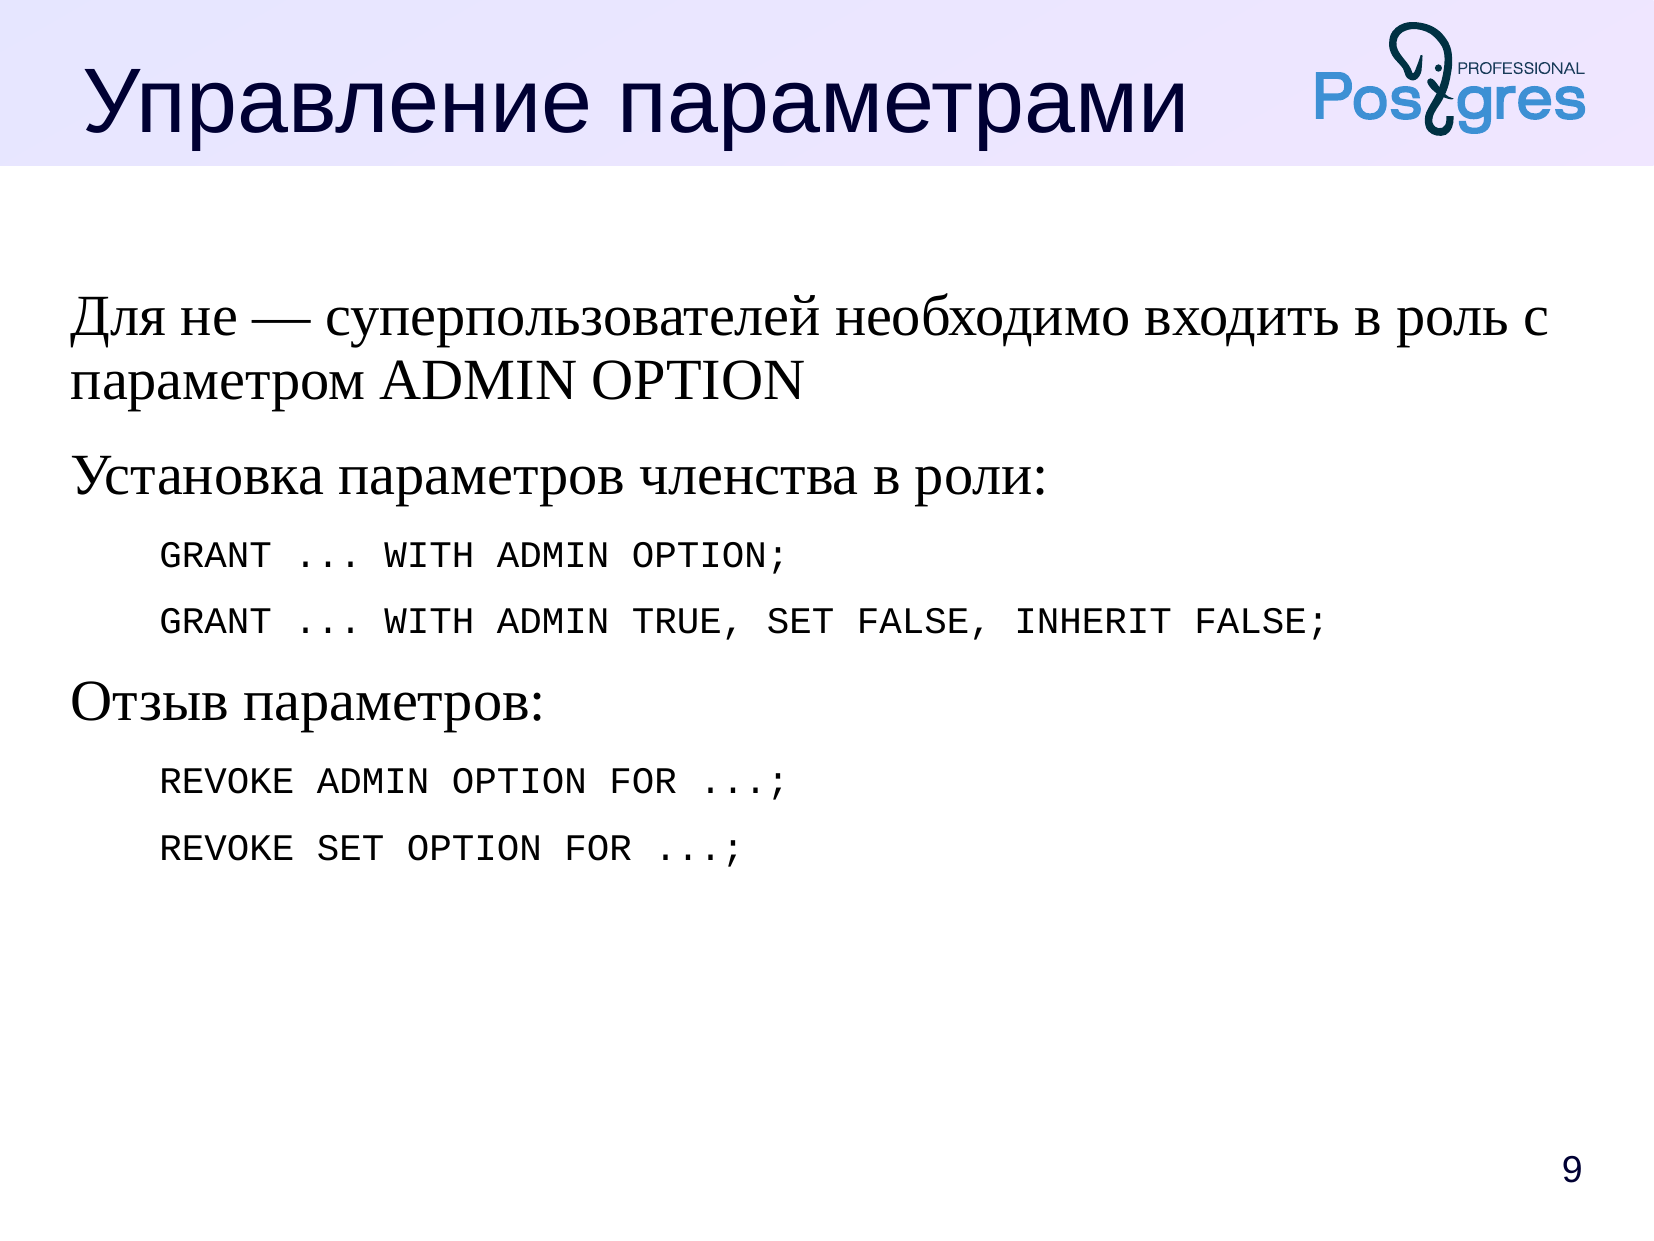

# Управление параметрами
Для не — суперпользователей необходимо входить в роль с параметром ADMIN OPTION
Установка параметров членства в роли:
GRANT ... WITH ADMIN OPTION;
GRANT ... WITH ADMIN TRUE, SET FALSE, INHERIT FALSE;
Отзыв параметров:
REVOKE ADMIN OPTION FOR ...;
REVOKE SET OPTION FOR ...;